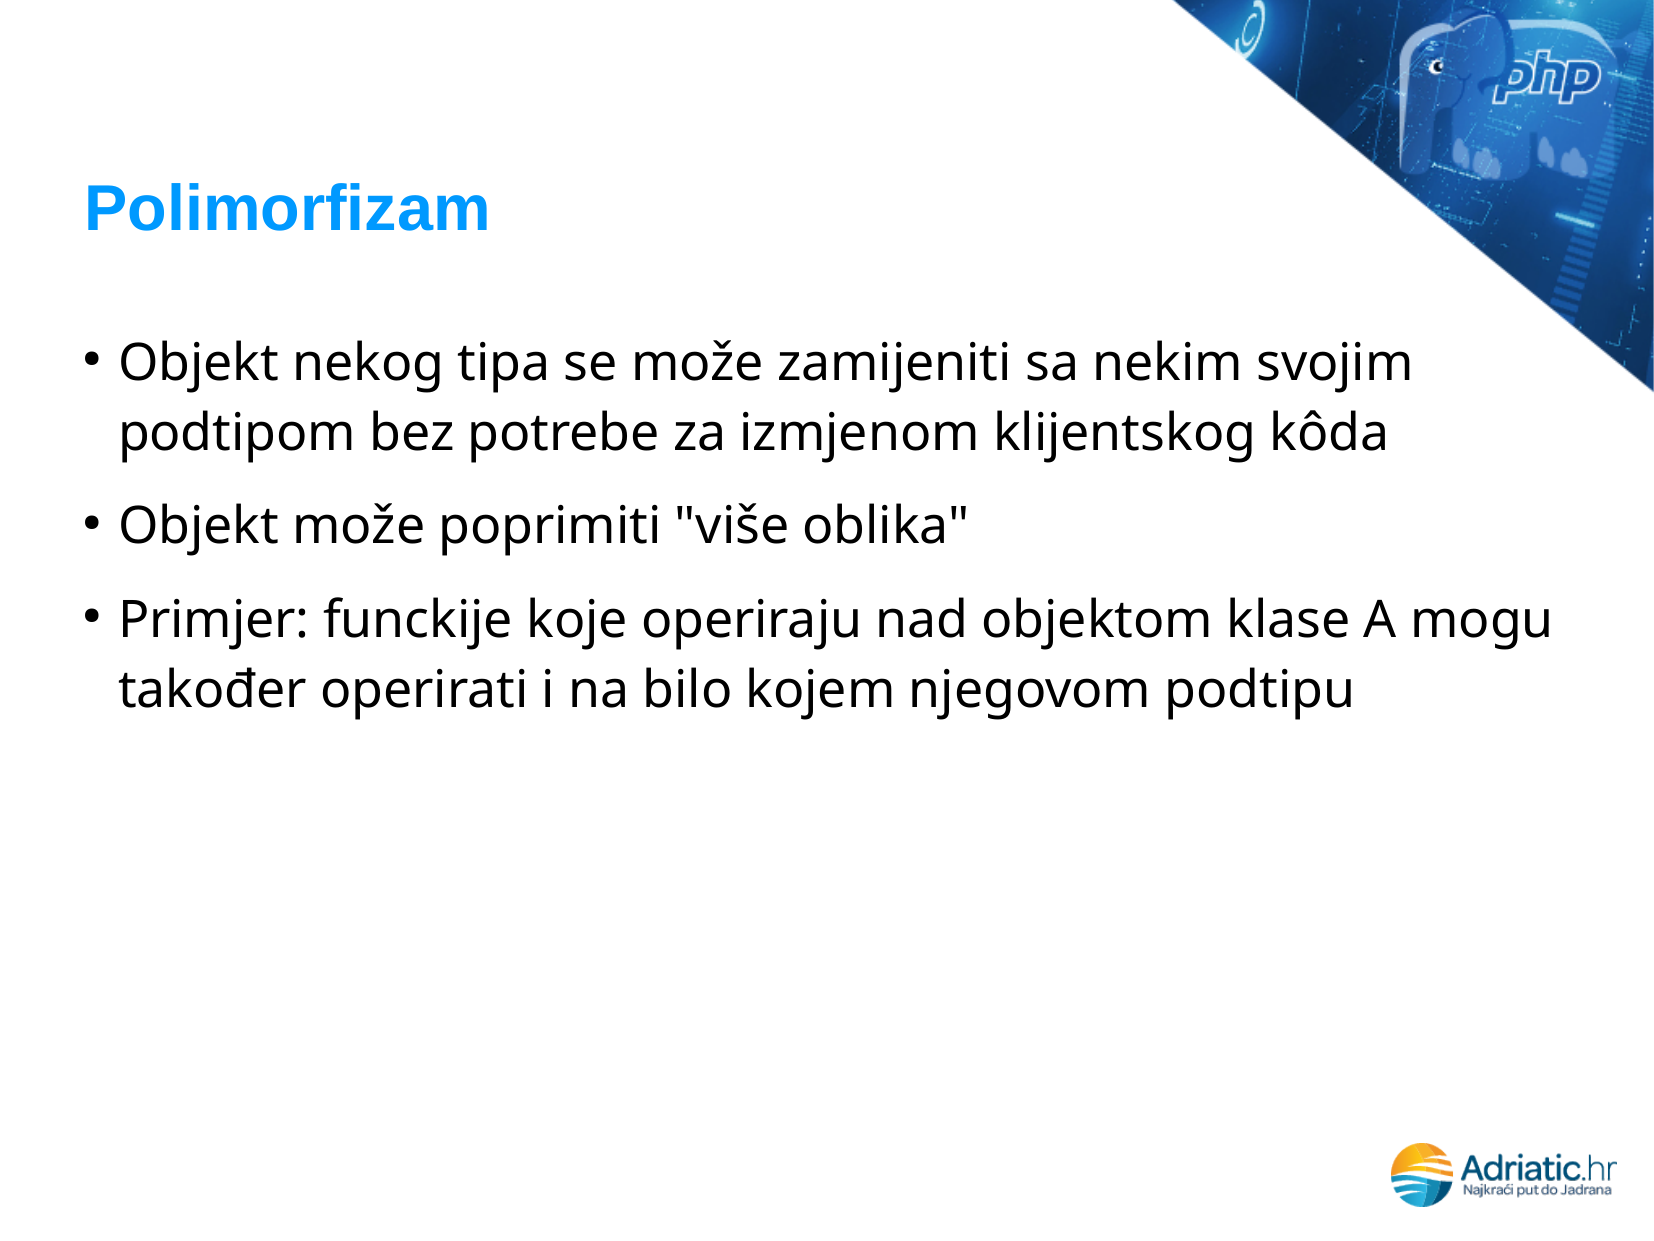

# Polimorfizam
Objekt nekog tipa se može zamijeniti sa nekim svojim podtipom bez potrebe za izmjenom klijentskog kôda
Objekt može poprimiti "više oblika"
Primjer: funckije koje operiraju nad objektom klase A mogu također operirati i na bilo kojem njegovom podtipu